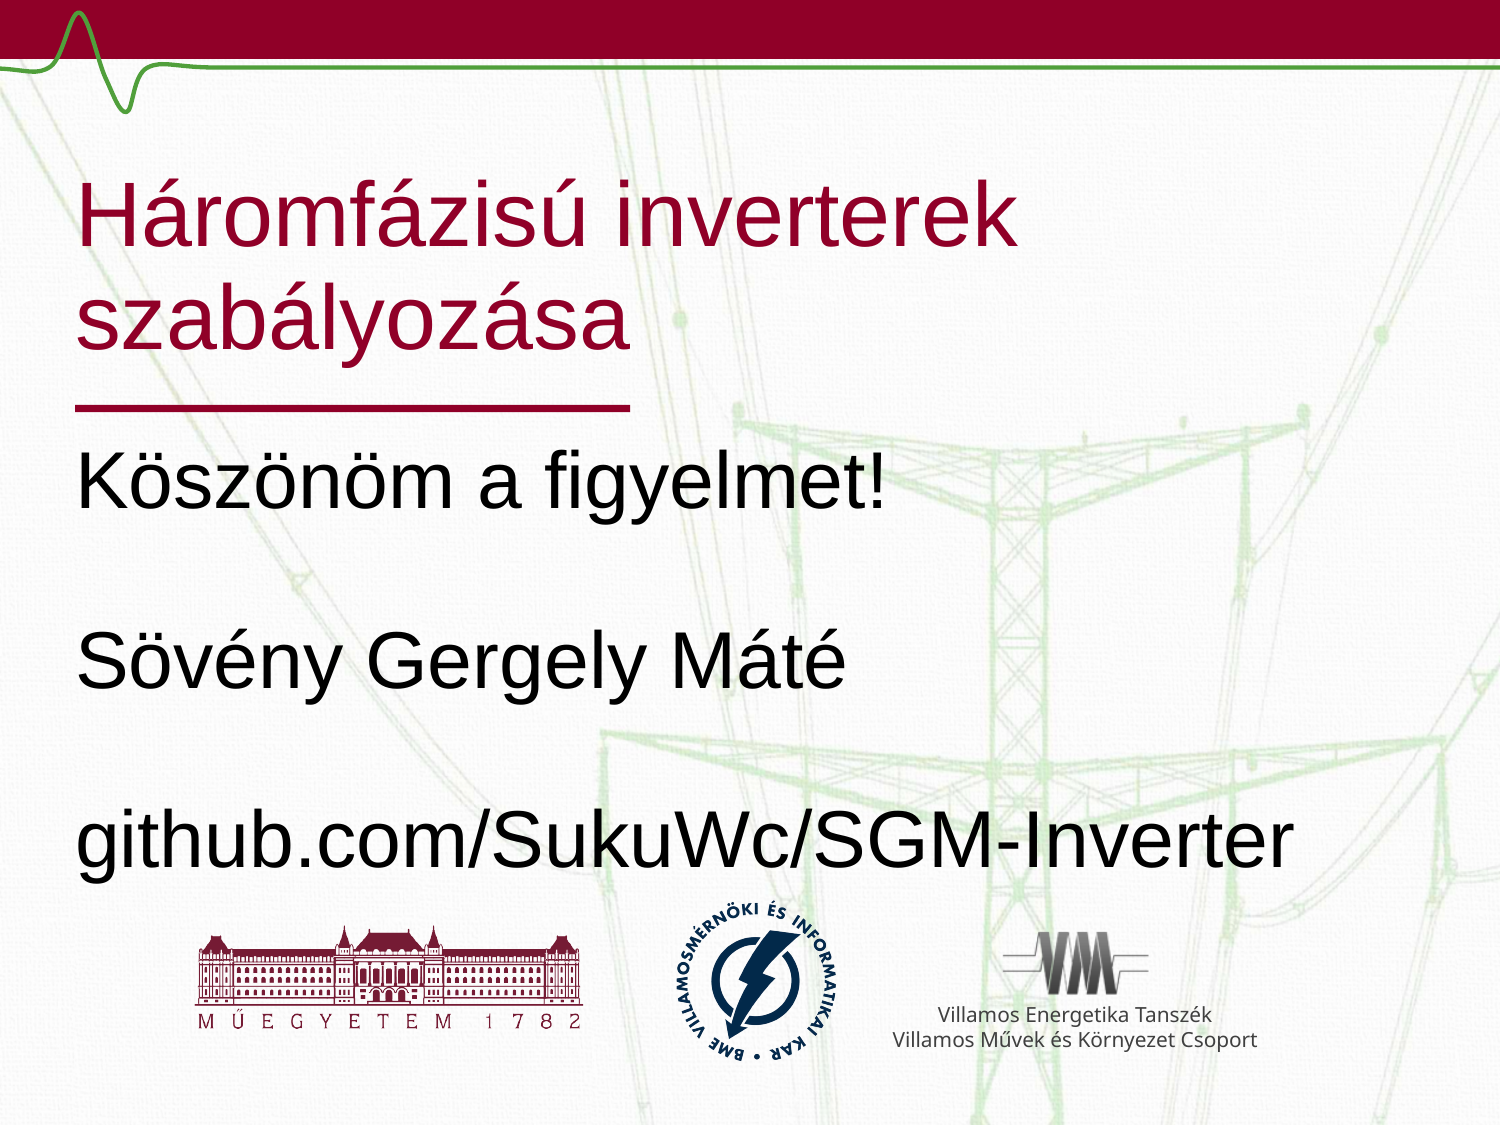

# Háromfázisú inverterek szabályozása
Köszönöm a figyelmet!
Sövény Gergely Máté
github.com/SukuWc/SGM-Inverter
Villamos Energetika Tanszék
Villamos Művek és Környezet Csoport